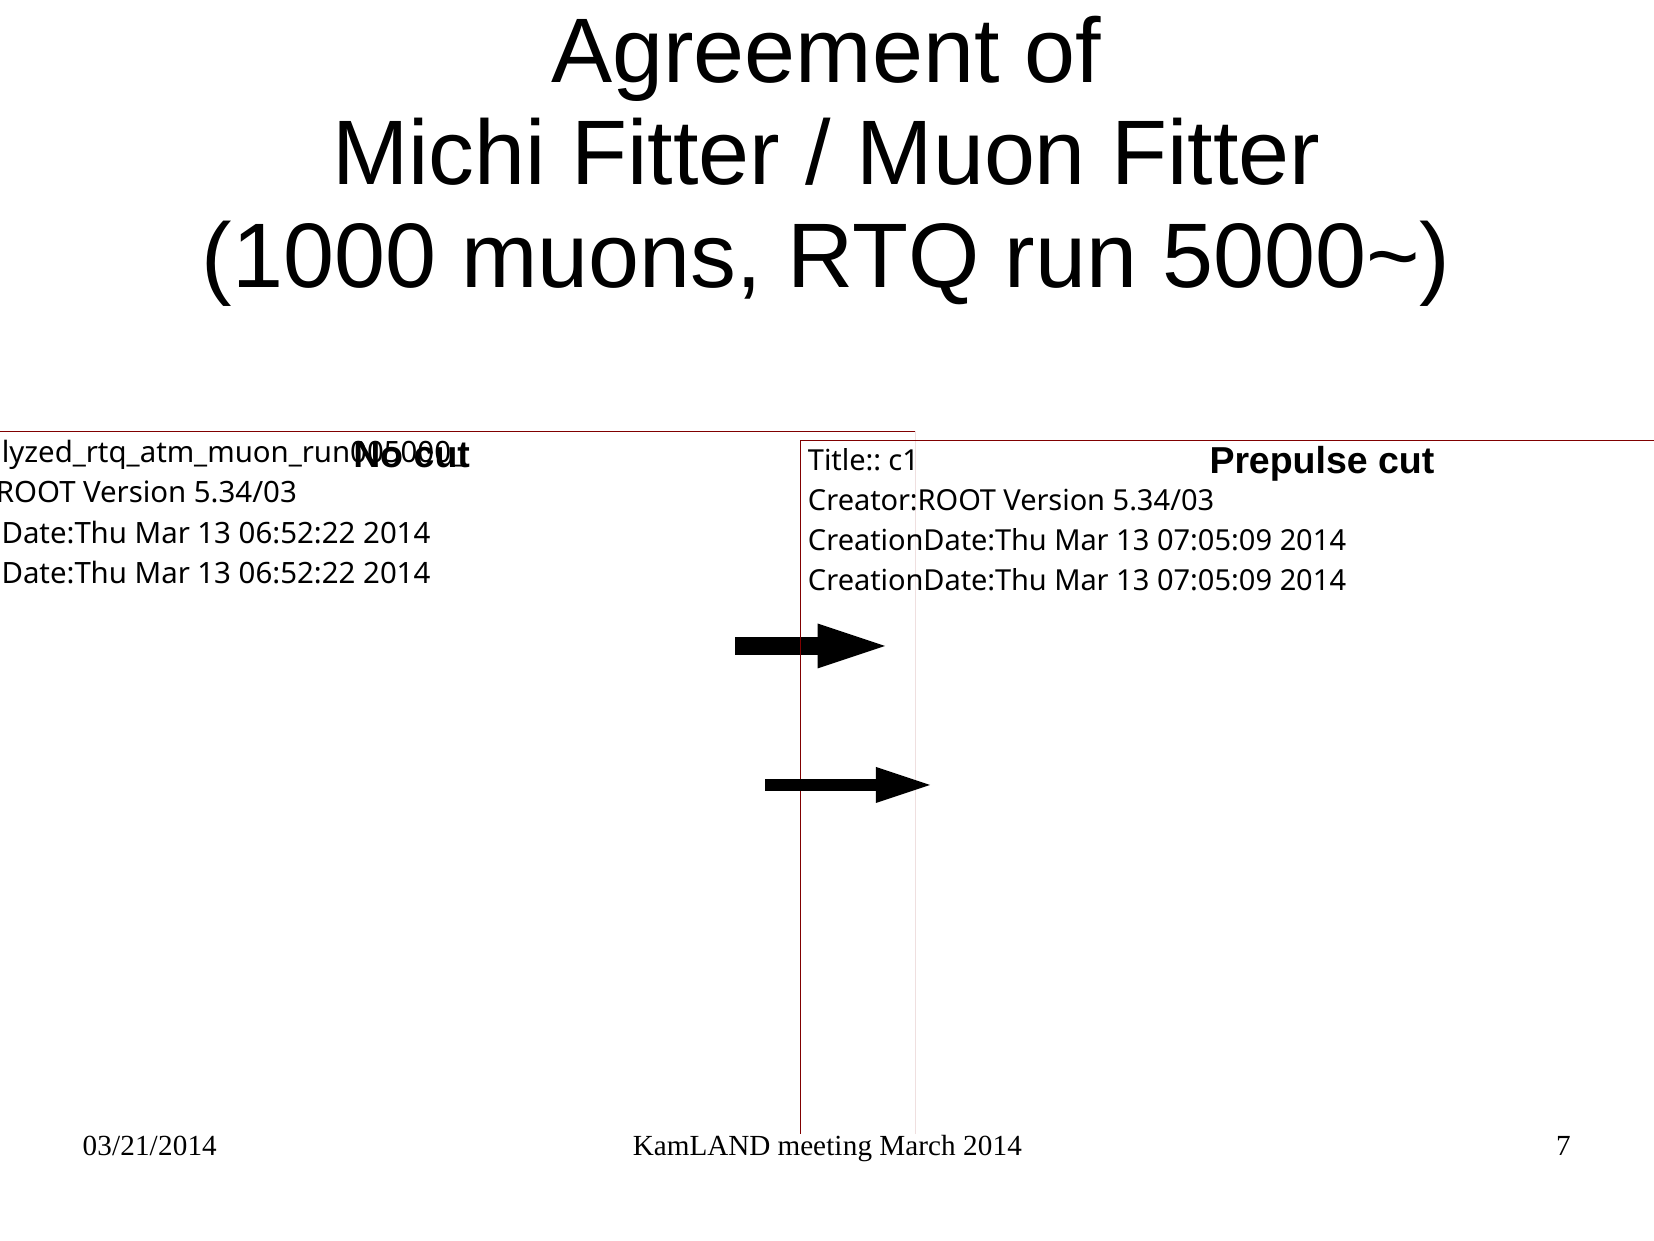

# Agreement of Michi Fitter / Muon Fitter (1000 muons, RTQ run 5000~)
No cut
Prepulse cut
03/21/2014
KamLAND meeting March 2014
7